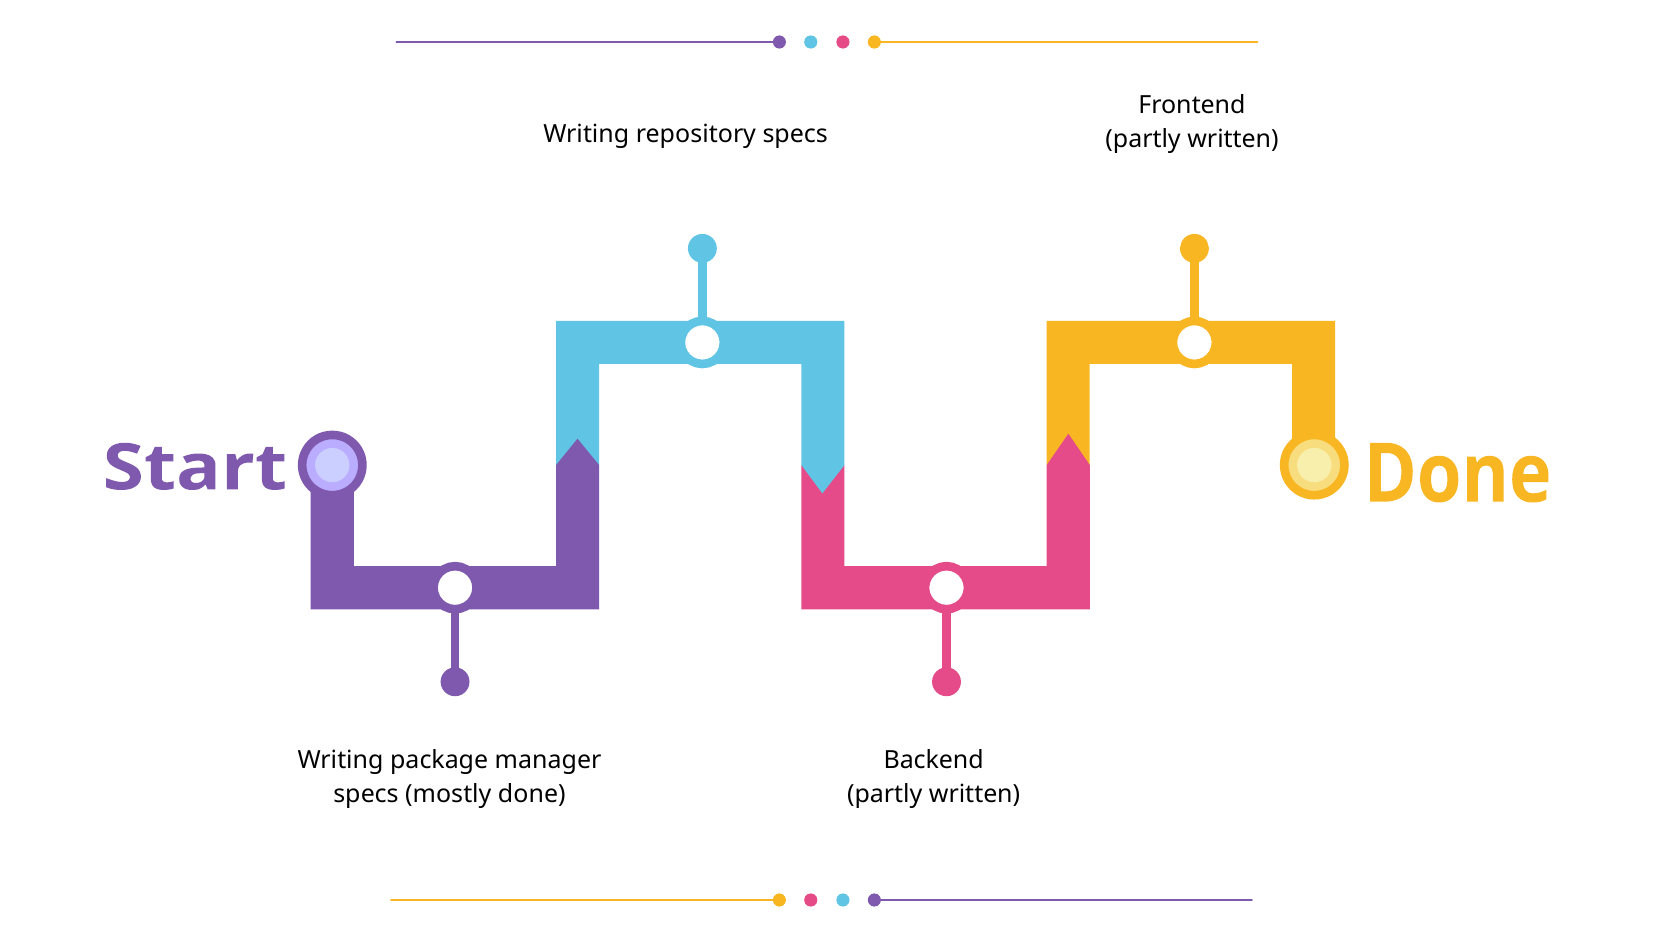

Frontend
(partly written)
Writing repository specs
Start
Done
# Writing package manager specs (mostly done)
Backend
(partly written)